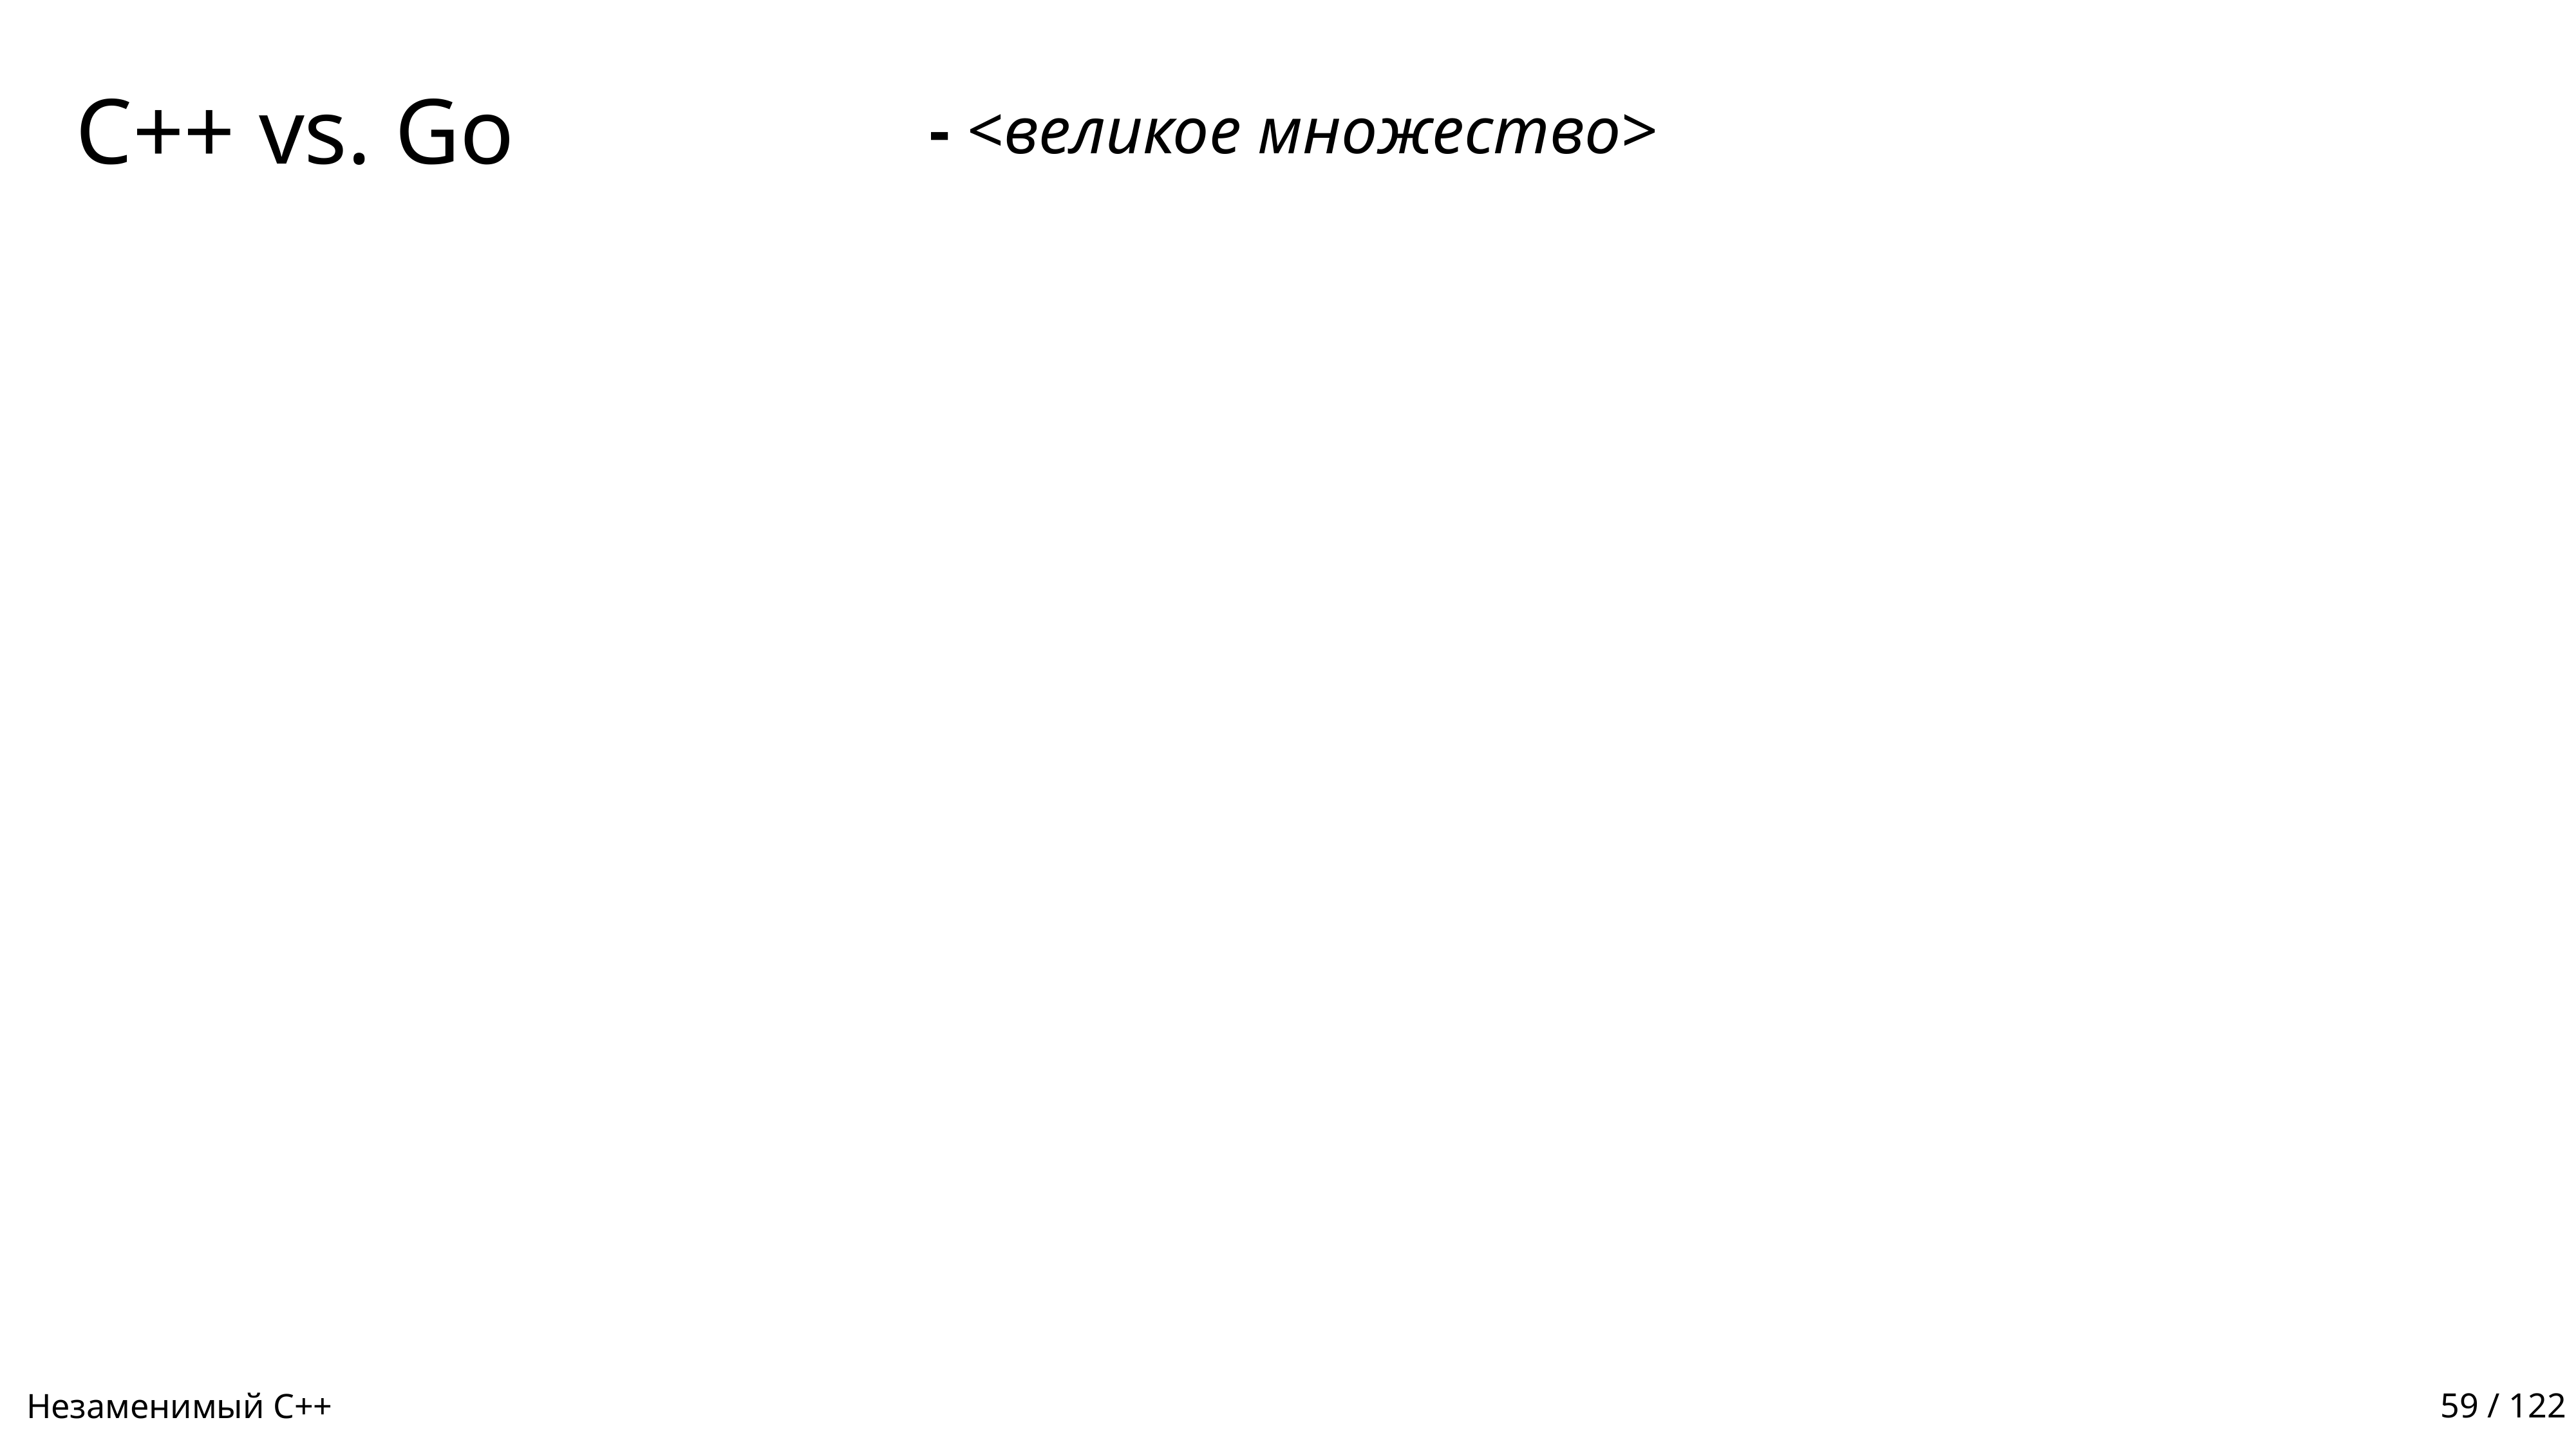

# C++ vs. Go
- <великое множество>
Незаменимый C++